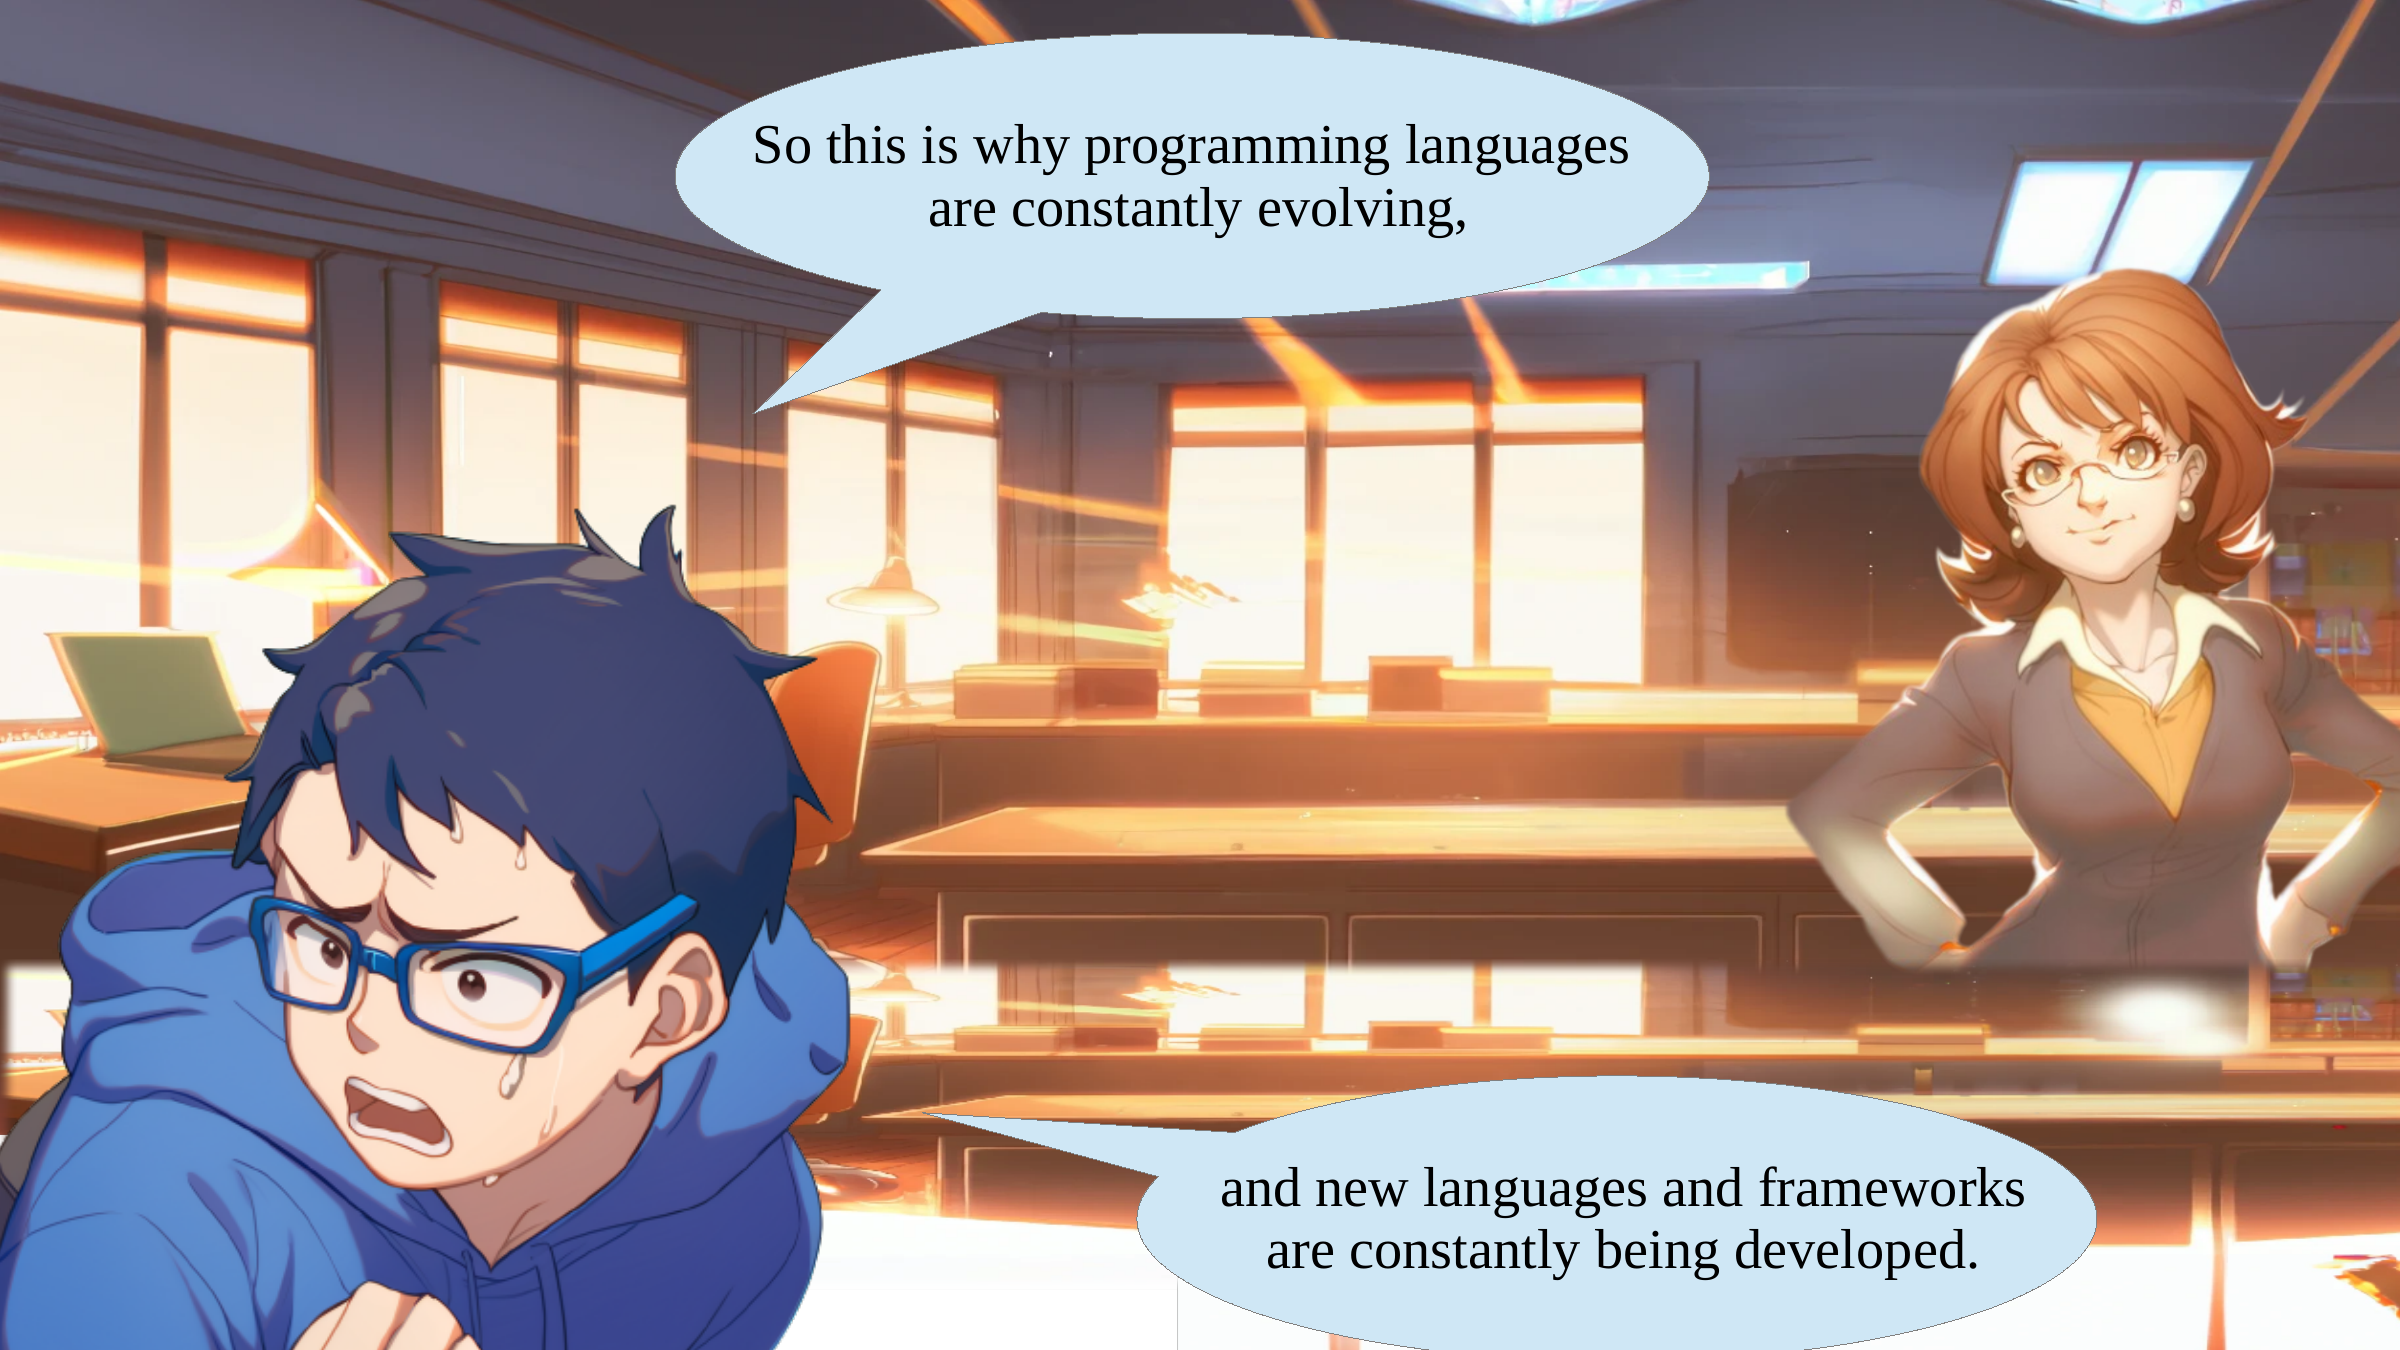

So this is why programming languages
 are constantly evolving,
 and new languages and frameworks
 are constantly being developed.